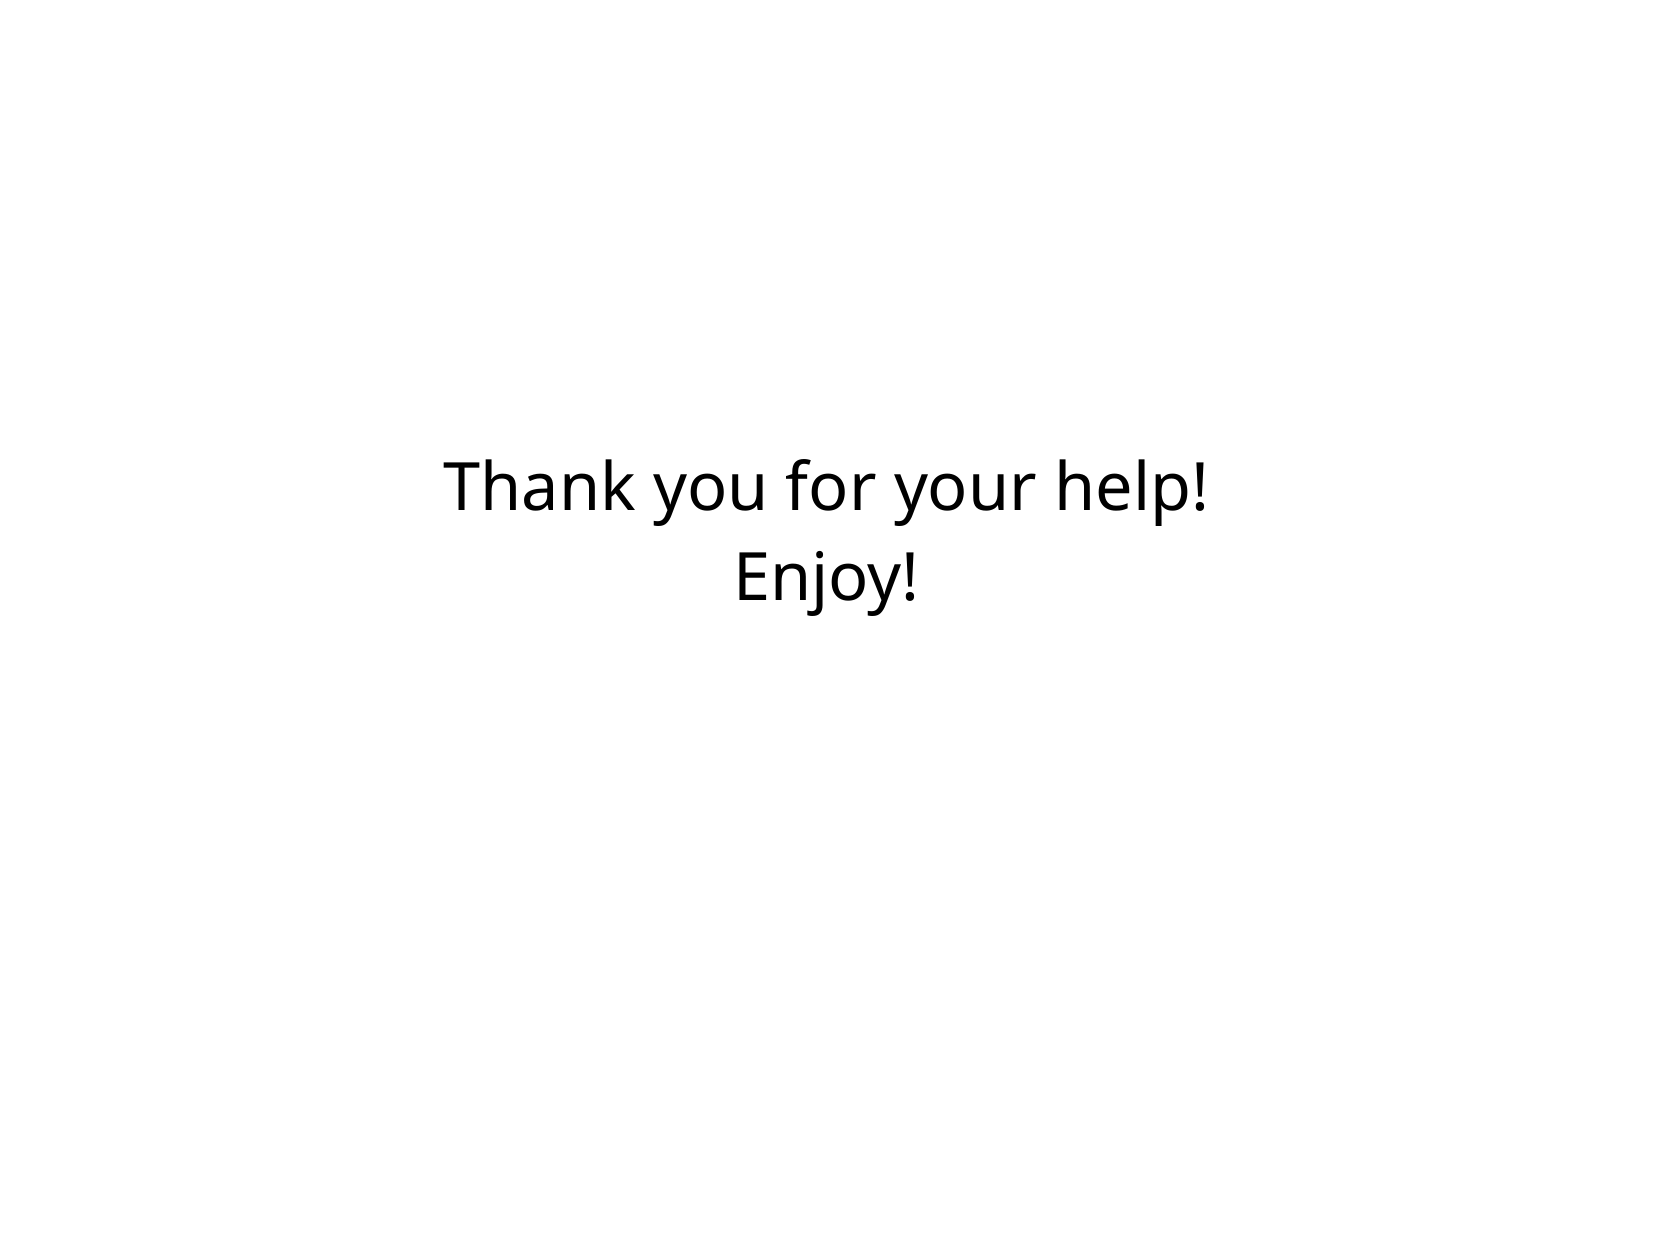

# Thank you for your help!
Enjoy!